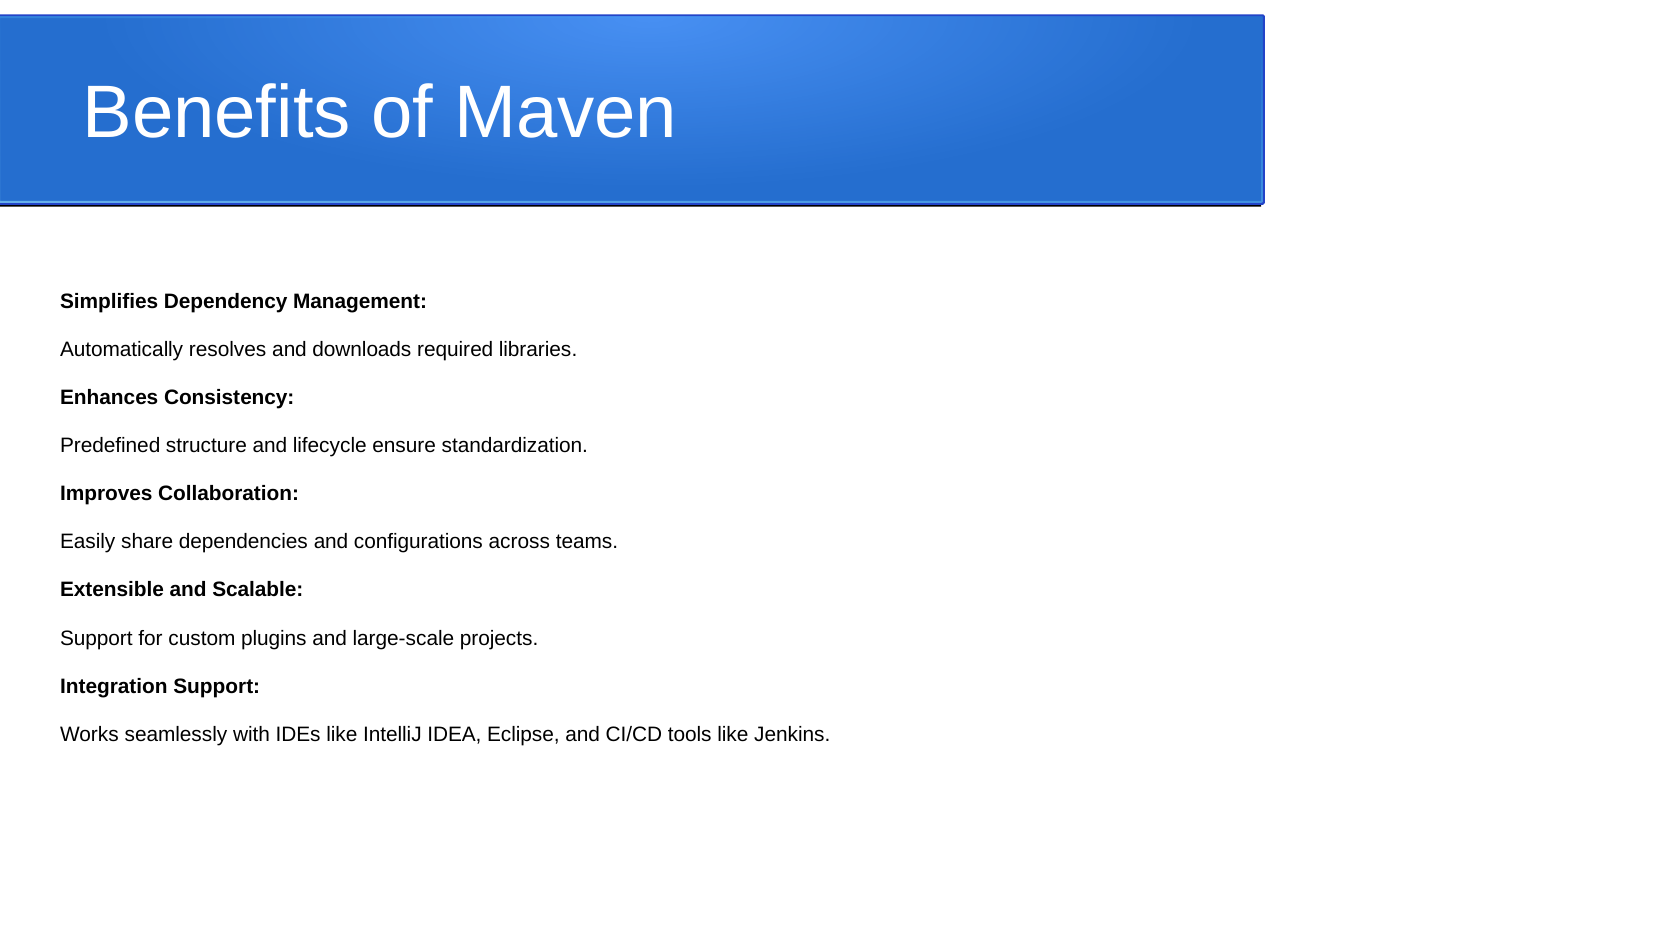

# Benefits of Maven
Simplifies Dependency Management:
Automatically resolves and downloads required libraries.
Enhances Consistency:
Predefined structure and lifecycle ensure standardization.
Improves Collaboration:
Easily share dependencies and configurations across teams.
Extensible and Scalable:
Support for custom plugins and large-scale projects.
Integration Support:
Works seamlessly with IDEs like IntelliJ IDEA, Eclipse, and CI/CD tools like Jenkins.